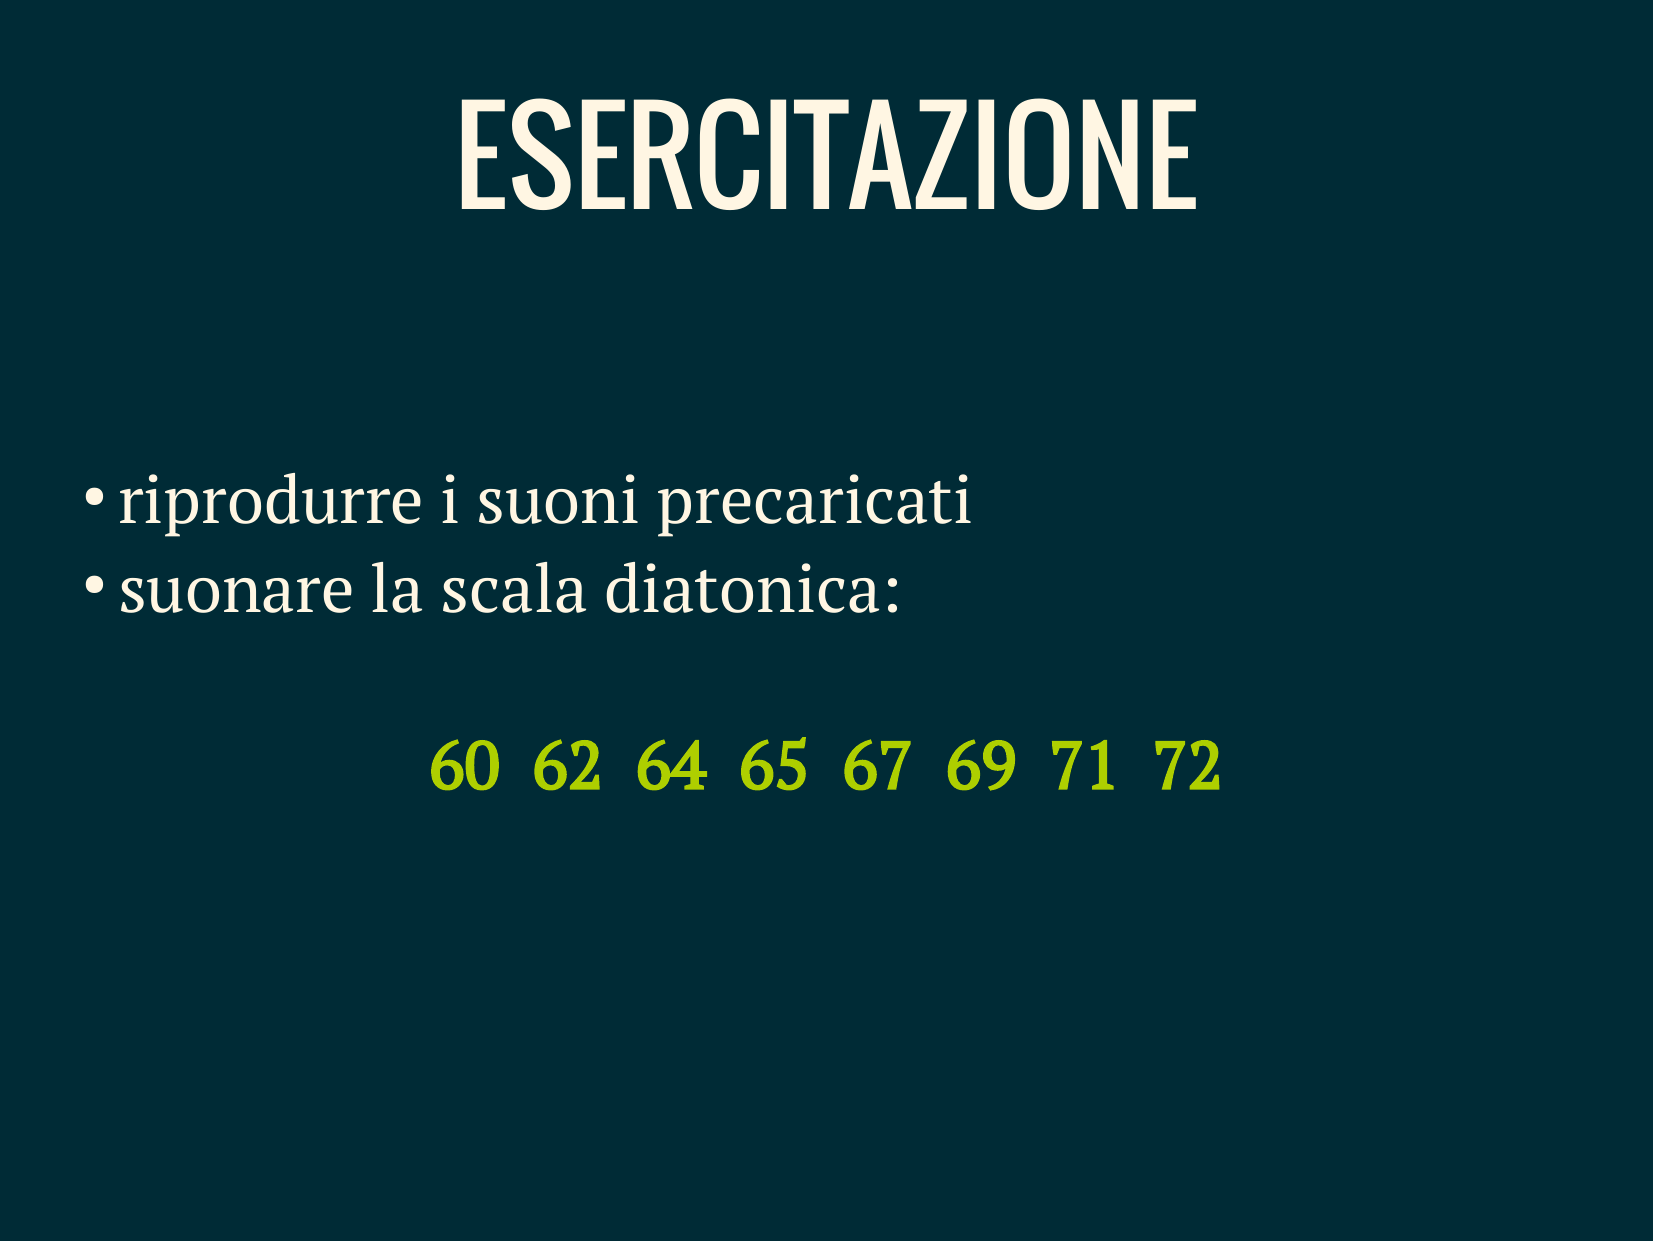

# Esercitazione
riprodurre i suoni precaricati
suonare la scala diatonica:
60 62 64 65 67 69 71 72